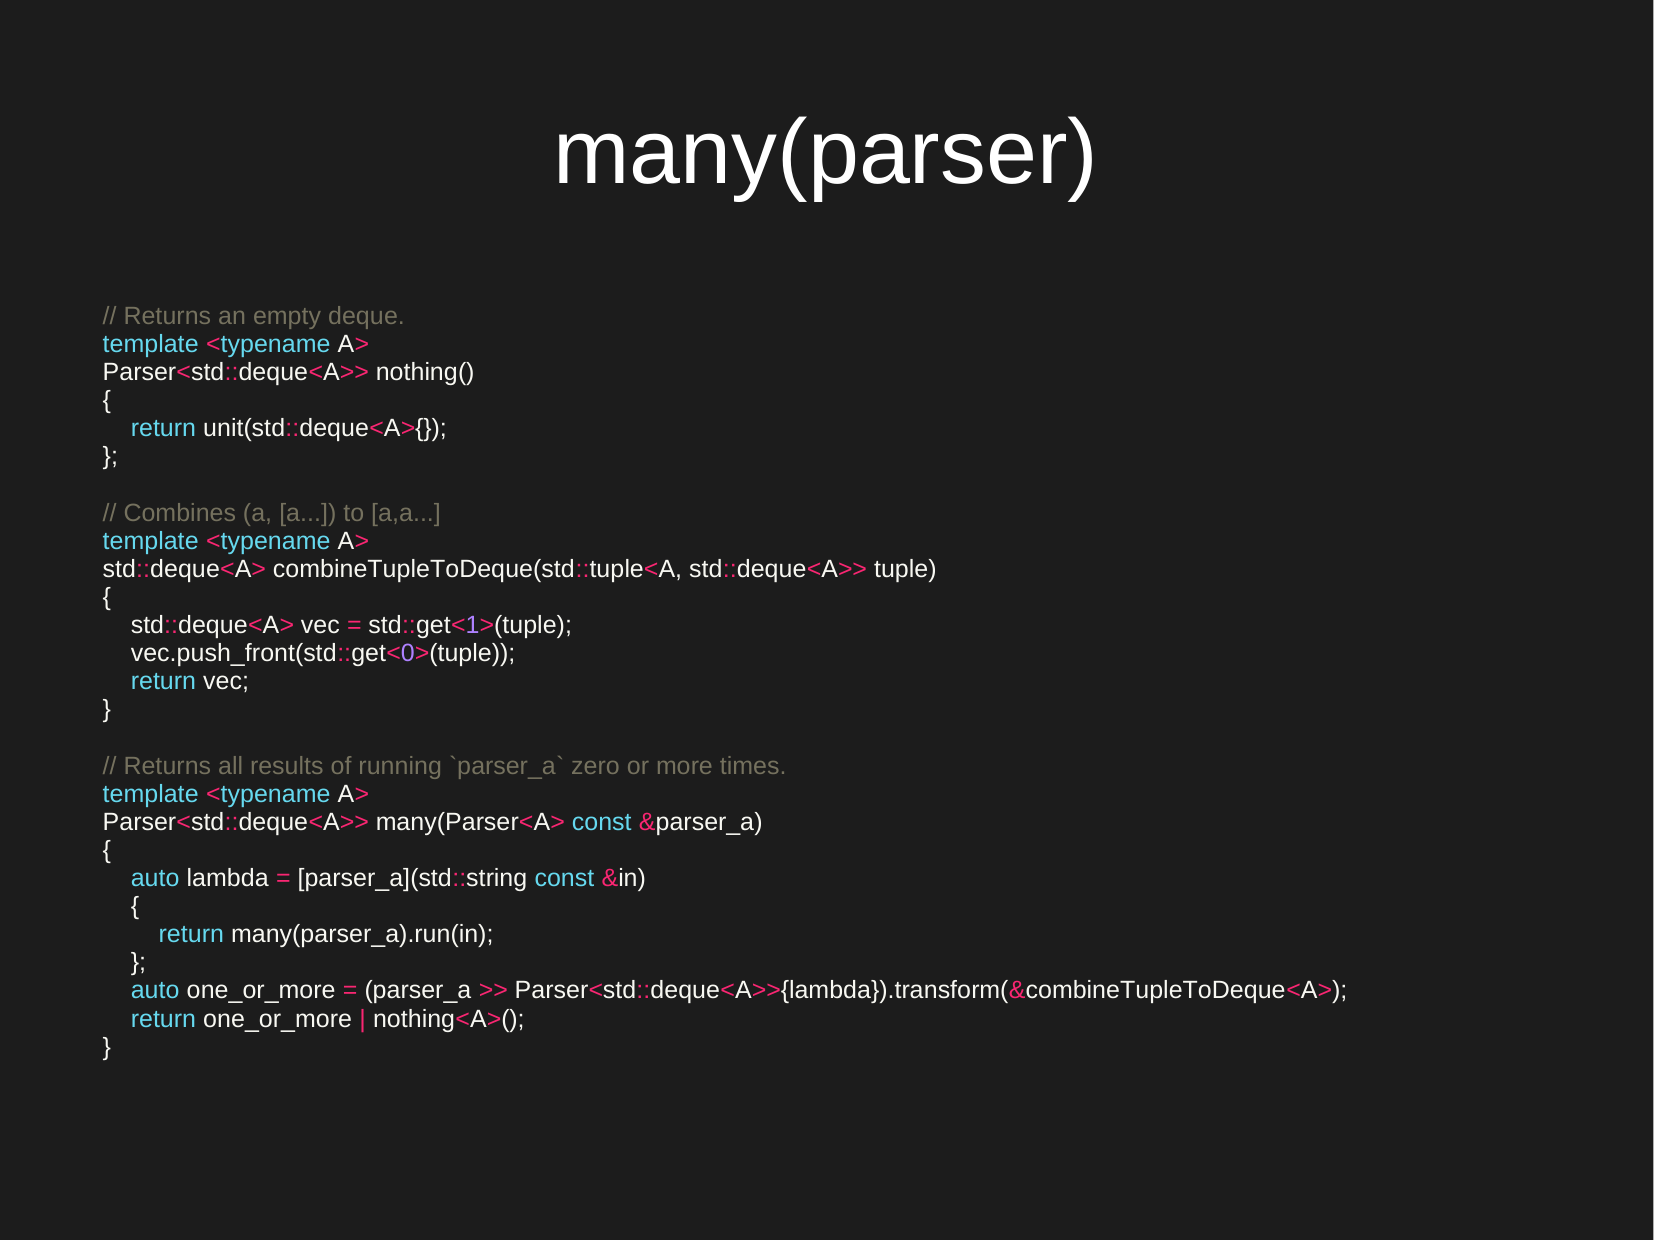

# many(parser)
 // Returns an empty deque.
 template <typename A>
 Parser<std::deque<A>> nothing()
 {
 return unit(std::deque<A>{});
 };
 // Combines (a, [a...]) to [a,a...]
 template <typename A>
 std::deque<A> combineTupleToDeque(std::tuple<A, std::deque<A>> tuple)
 {
 std::deque<A> vec = std::get<1>(tuple);
 vec.push_front(std::get<0>(tuple));
 return vec;
 }
 // Returns all results of running `parser_a` zero or more times.
 template <typename A>
 Parser<std::deque<A>> many(Parser<A> const &parser_a)
 {
 auto lambda = [parser_a](std::string const &in)
 {
 return many(parser_a).run(in);
 };
 auto one_or_more = (parser_a >> Parser<std::deque<A>>{lambda}).transform(&combineTupleToDeque<A>);
 return one_or_more | nothing<A>();
 }